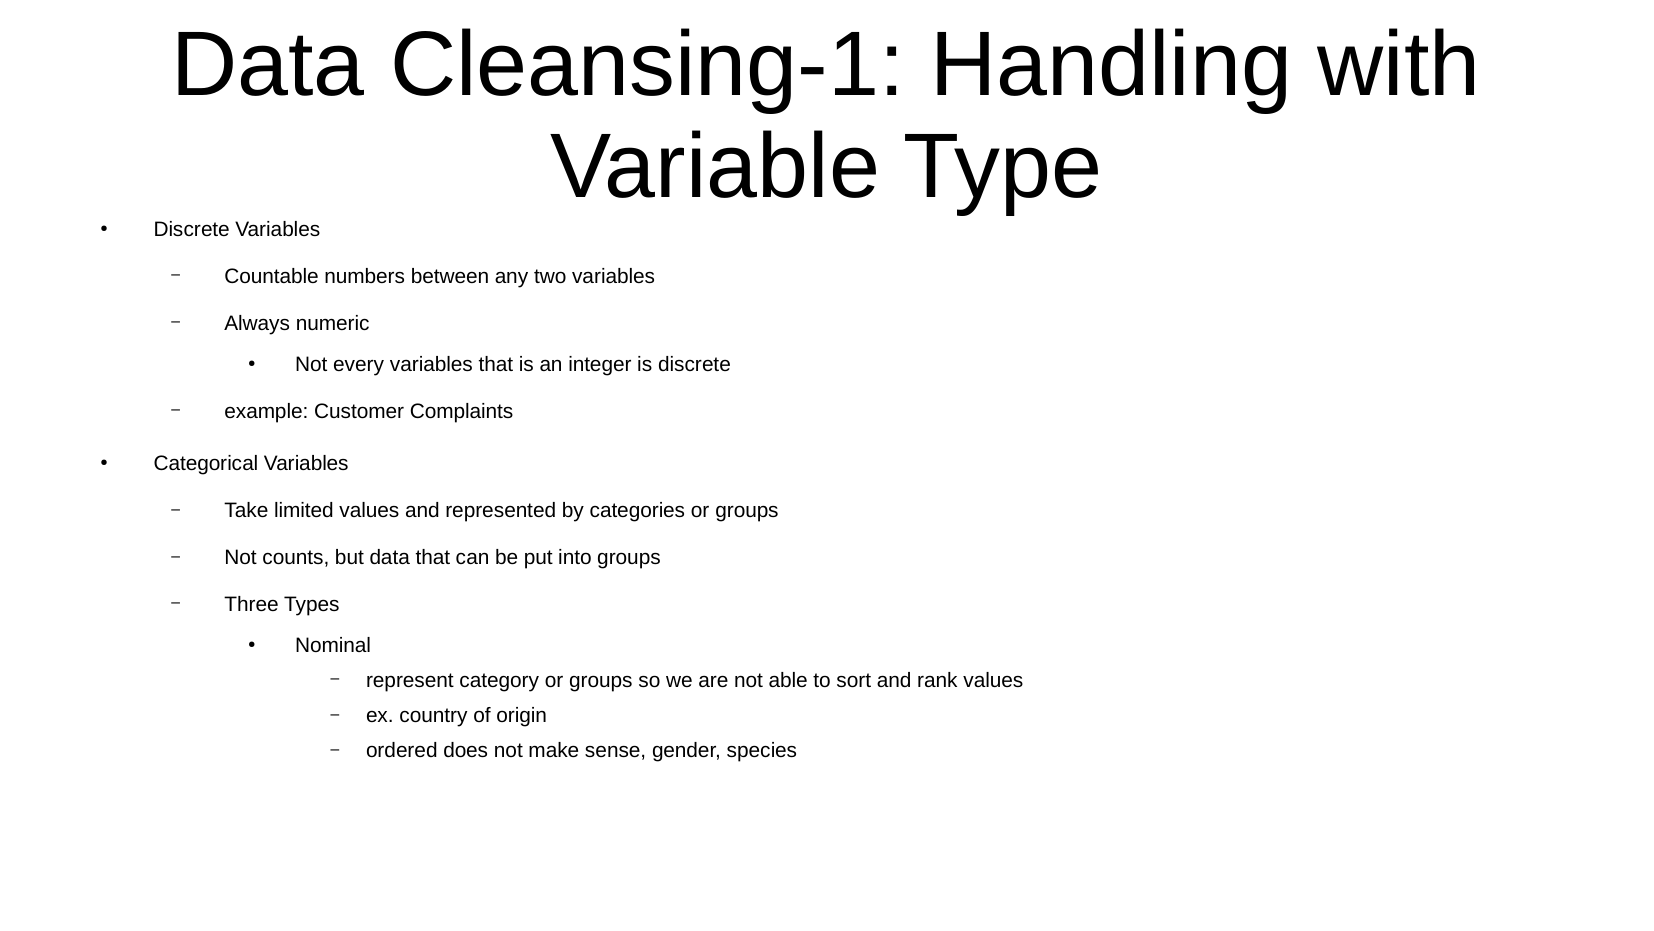

# Data Cleansing-1: Handling with Variable Type
Discrete Variables
Countable numbers between any two variables
Always numeric
Not every variables that is an integer is discrete
example: Customer Complaints
Categorical Variables
Take limited values and represented by categories or groups
Not counts, but data that can be put into groups
Three Types
Nominal
represent category or groups so we are not able to sort and rank values
ex. country of origin
ordered does not make sense, gender, species